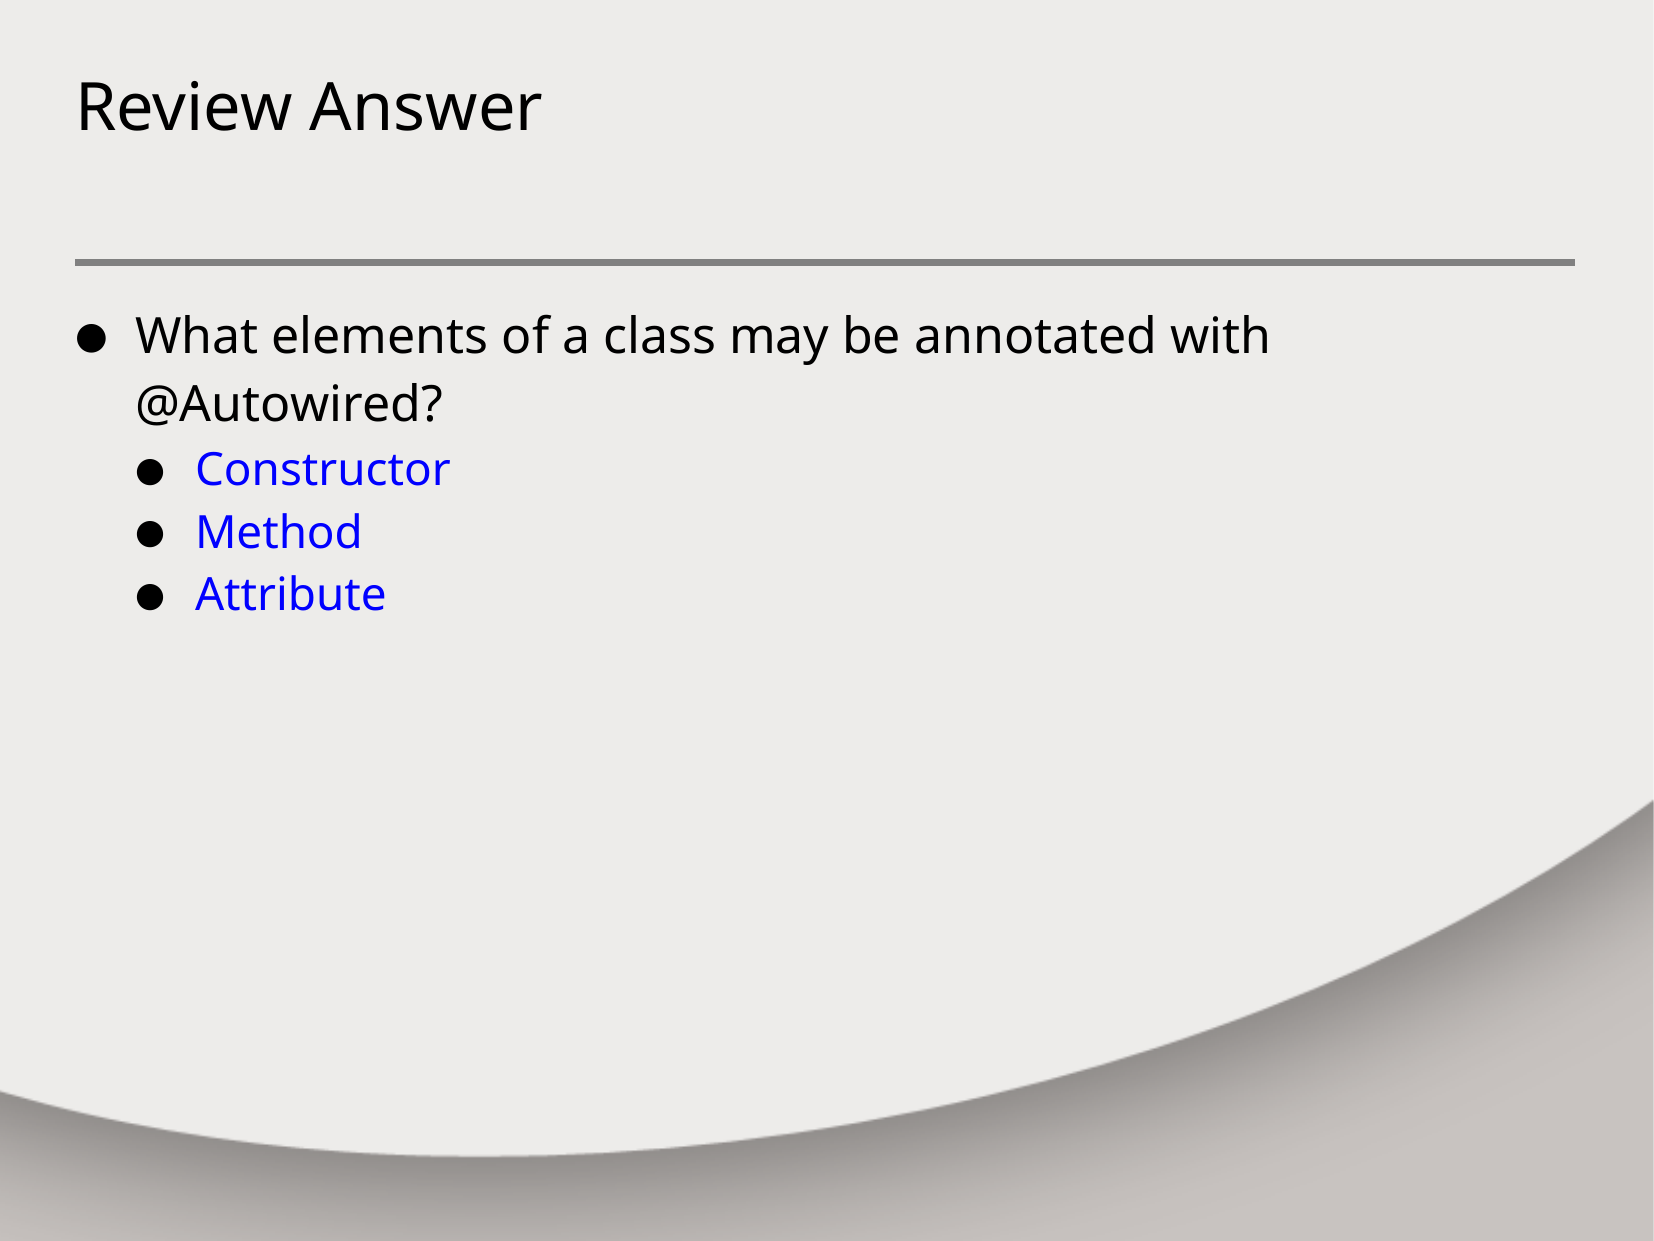

# Review Answer
What elements of a class may be annotated with @Autowired?
Constructor
Method
Attribute